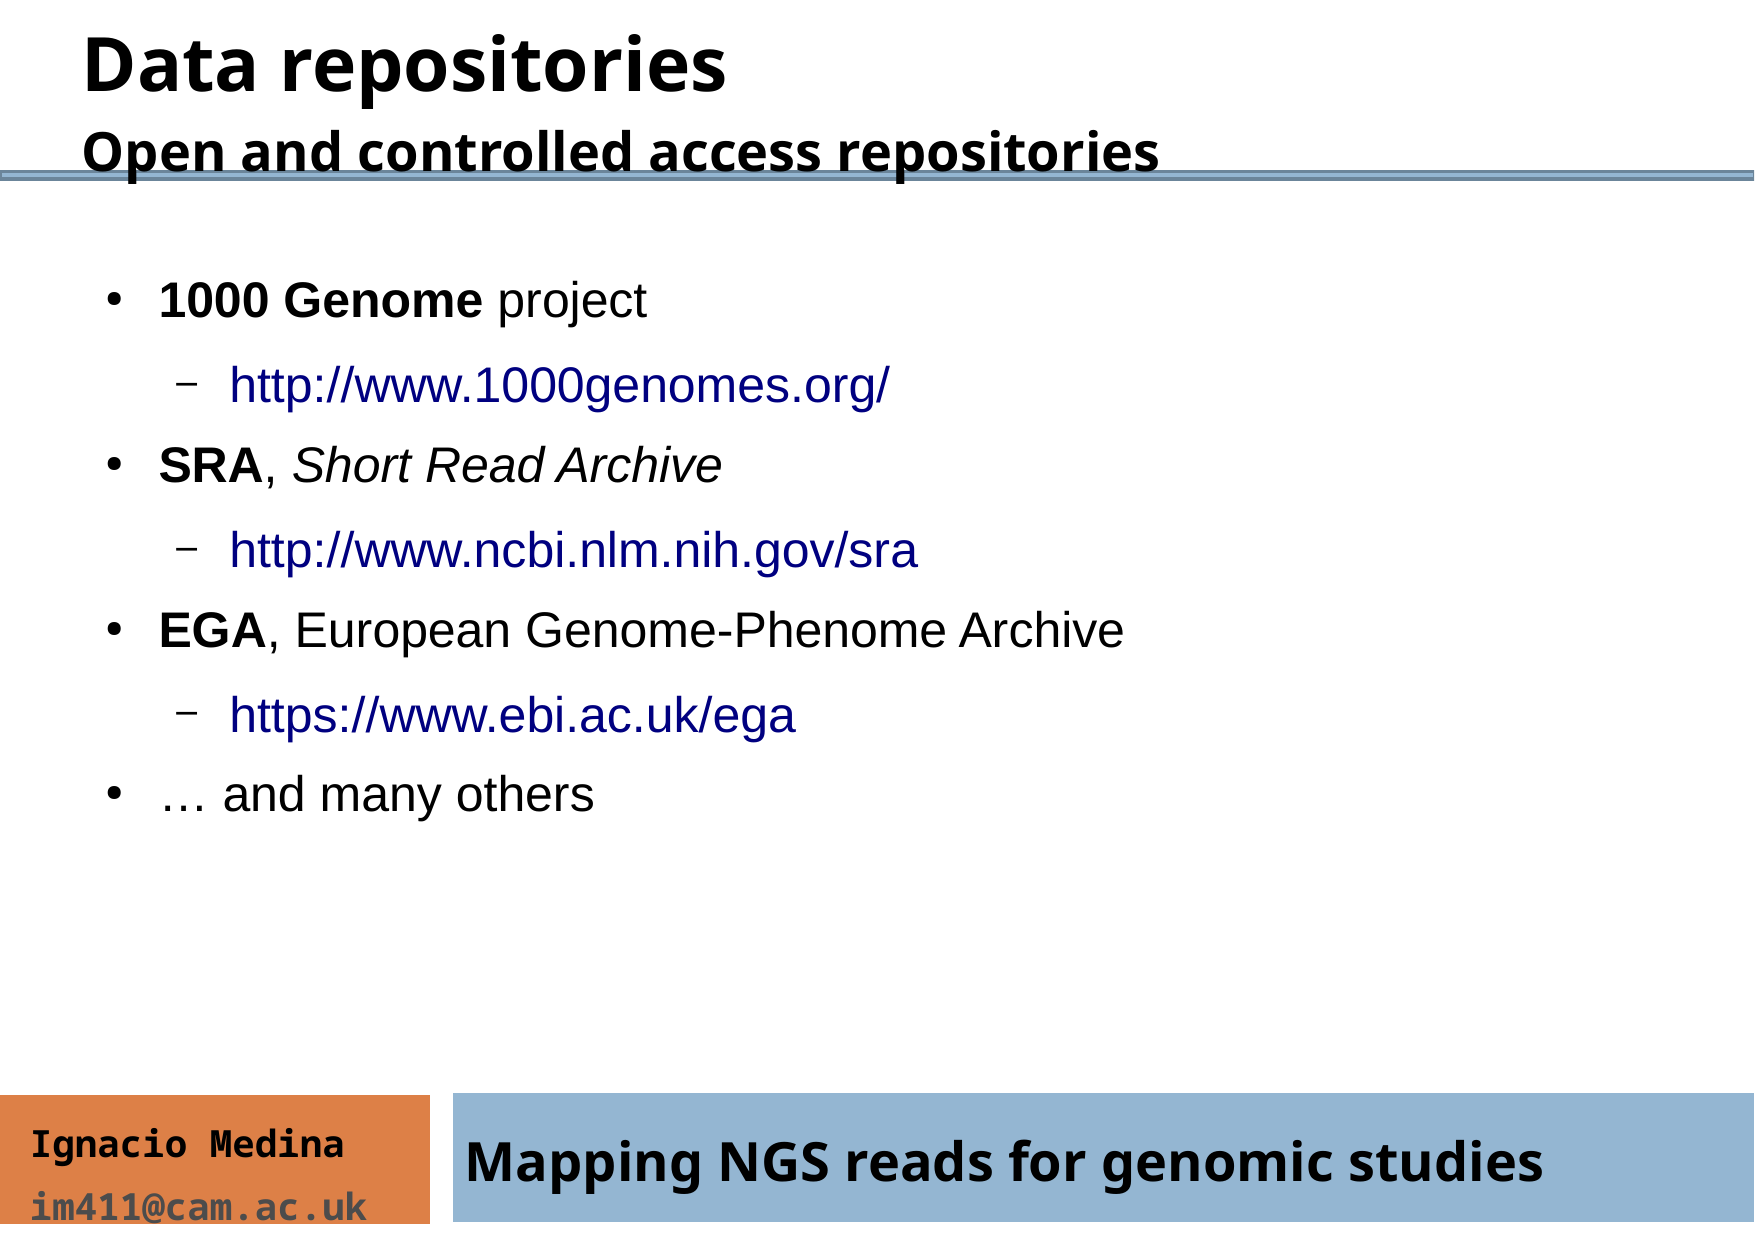

Data repositories
Open and controlled access repositories
# 1000 Genome project
http://www.1000genomes.org/
SRA, Short Read Archive
http://www.ncbi.nlm.nih.gov/sra
EGA, European Genome-Phenome Archive
https://www.ebi.ac.uk/ega
… and many others
Ignacio Medina
im411@cam.ac.uk
Mapping NGS reads for genomic studies